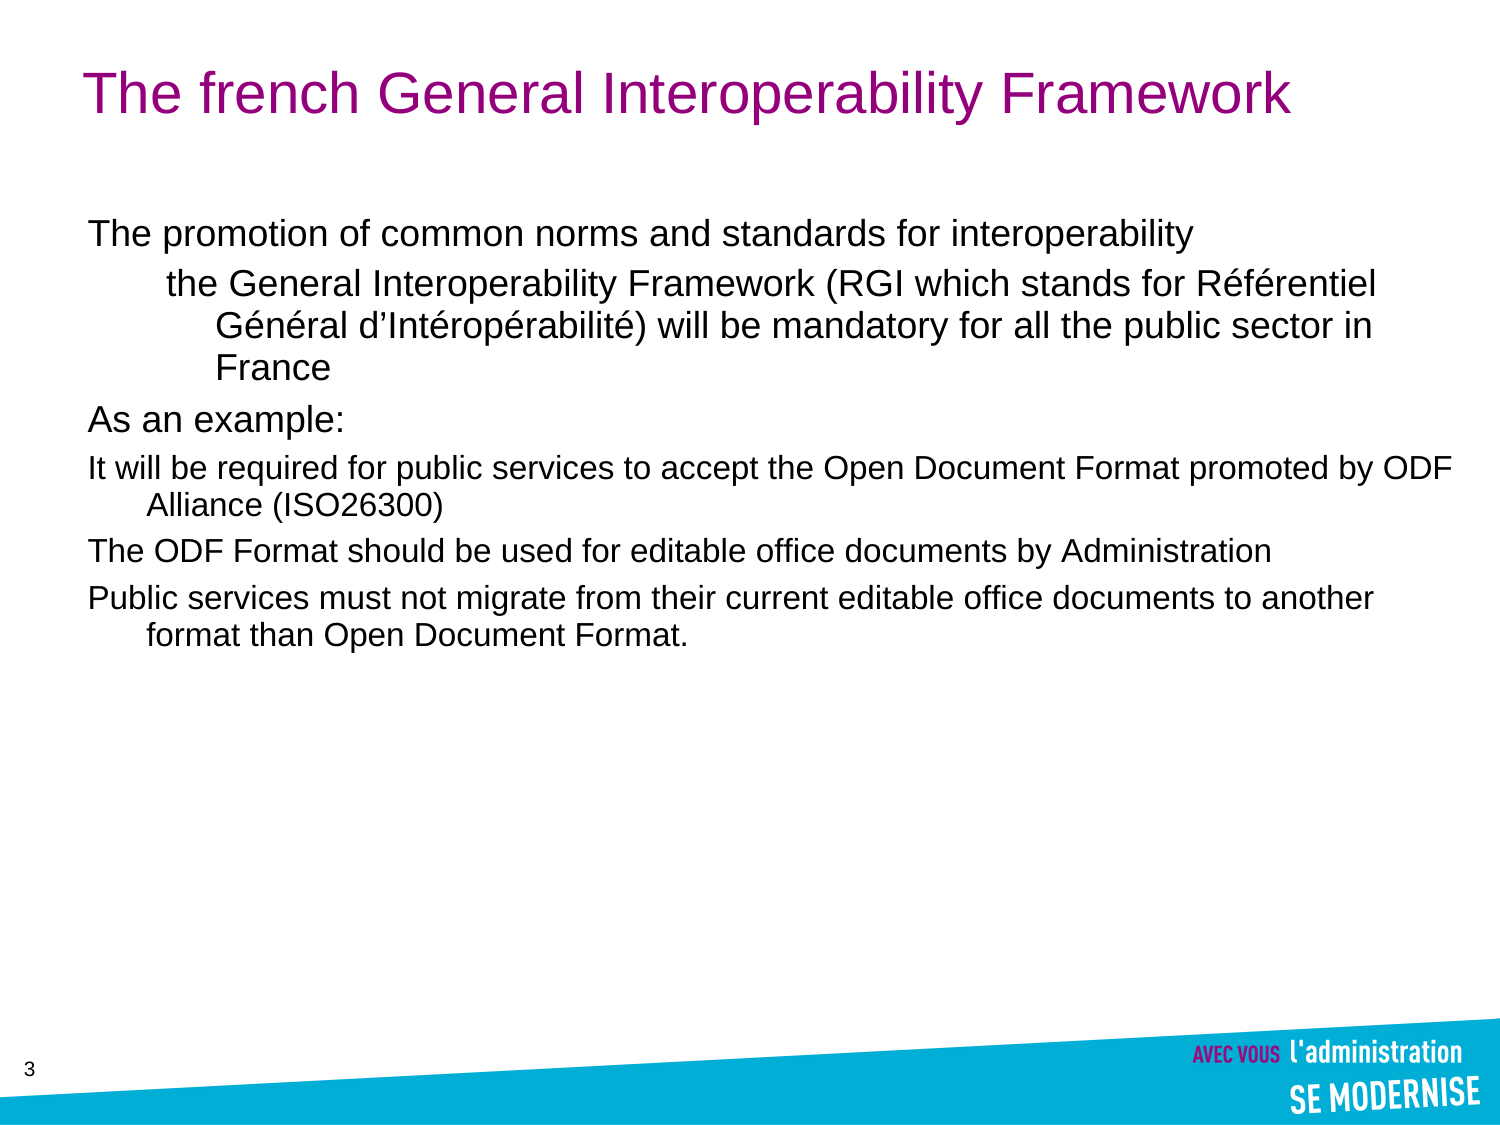

# The french General Interoperability Framework
The promotion of common norms and standards for interoperability
the General Interoperability Framework (RGI which stands for Référentiel Général d’Intéropérabilité) will be mandatory for all the public sector in France
As an example:
It will be required for public services to accept the Open Document Format promoted by ODF Alliance (ISO26300)
The ODF Format should be used for editable office documents by Administration
Public services must not migrate from their current editable office documents to another format than Open Document Format.